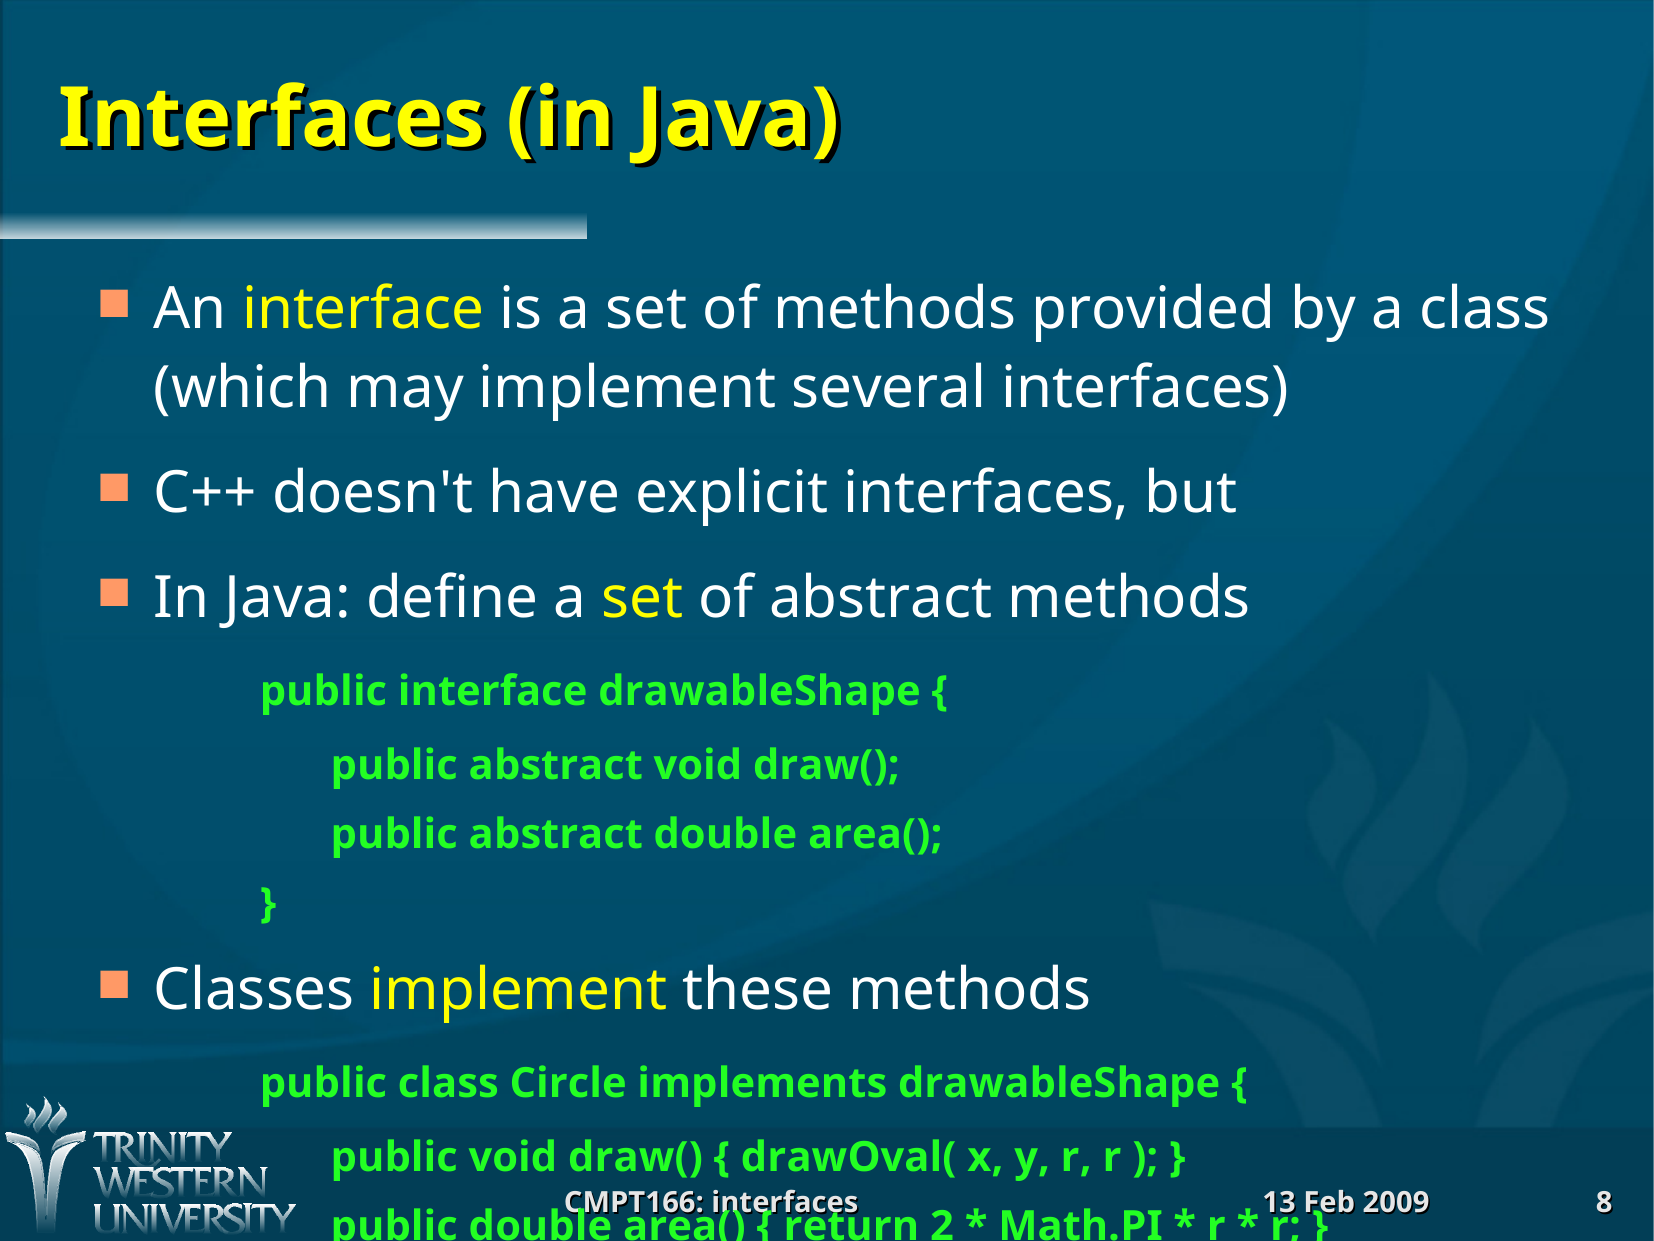

# Interfaces (in Java)
An interface is a set of methods provided by a class (which may implement several interfaces)
C++ doesn't have explicit interfaces, but
In Java: define a set of abstract methods
public interface drawableShape {
public abstract void draw();
public abstract double area();
}
Classes implement these methods
public class Circle implements drawableShape {
public void draw() { drawOval( x, y, r, r ); }
public double area() { return 2 * Math.PI * r * r; }
CMPT166: interfaces
13 Feb 2009
8